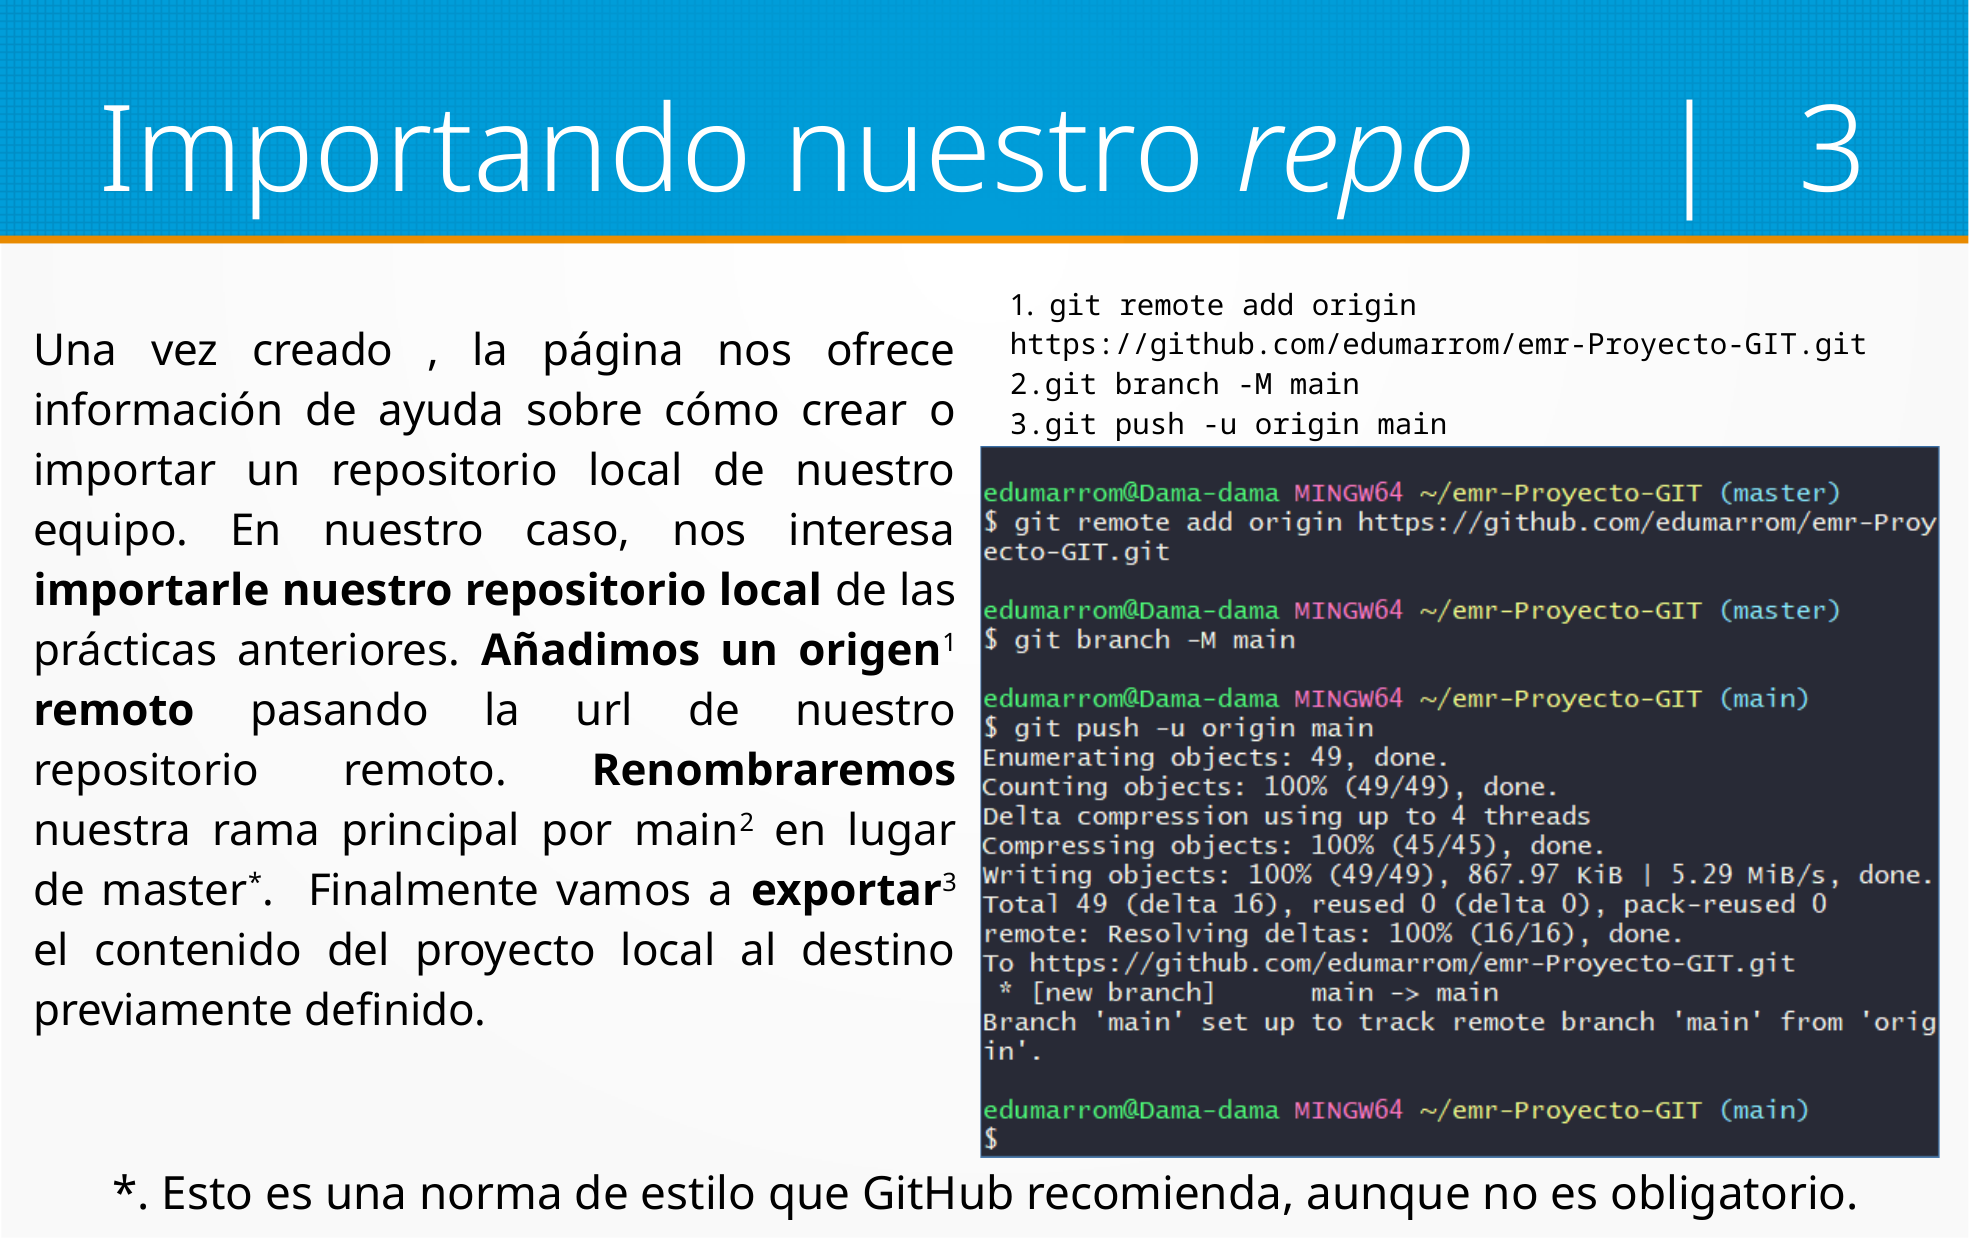

# Importando nuestro repo			|		3
1. git remote add origin https://github.com/edumarrom/emr-Proyecto-GIT.git
2.git branch -M main
3.git push -u origin main
Una vez creado , la página nos ofrece información de ayuda sobre cómo crear o importar un repositorio local de nuestro equipo. En nuestro caso, nos interesa importarle nuestro repositorio local de las prácticas anteriores. Añadimos un origen1 remoto pasando la url de nuestro repositorio remoto. Renombraremos nuestra rama principal por main2 en lugar de master*. Finalmente vamos a exportar3 el contenido del proyecto local al destino previamente definido.
*. Esto es una norma de estilo que GitHub recomienda, aunque no es obligatorio.